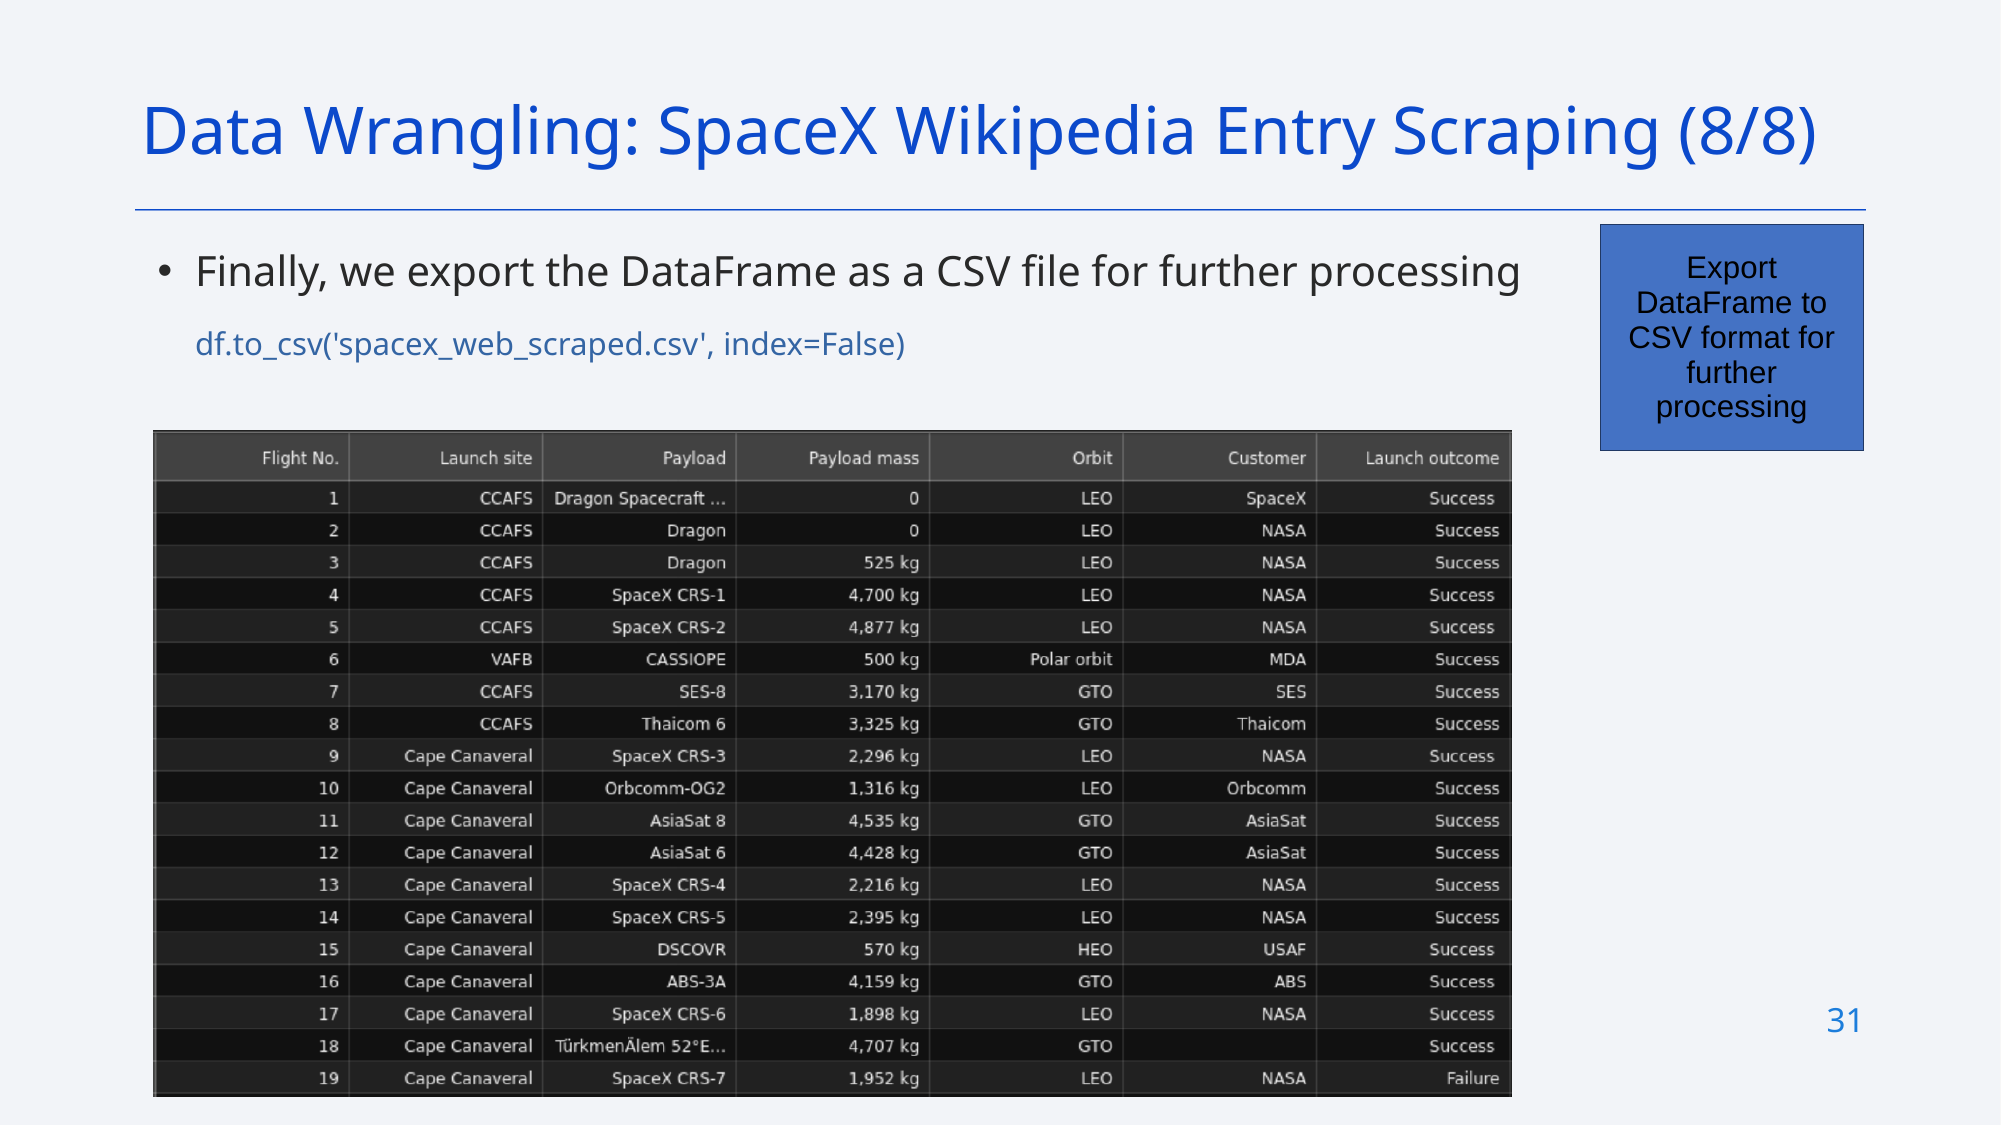

Data Wrangling: SpaceX Wikipedia Entry Scraping (8/8)
Export DataFrame to CSV format for further processing
# Finally, we export the DataFrame as a CSV file for further processing
df.to_csv('spacex_web_scraped.csv', index=False)
31